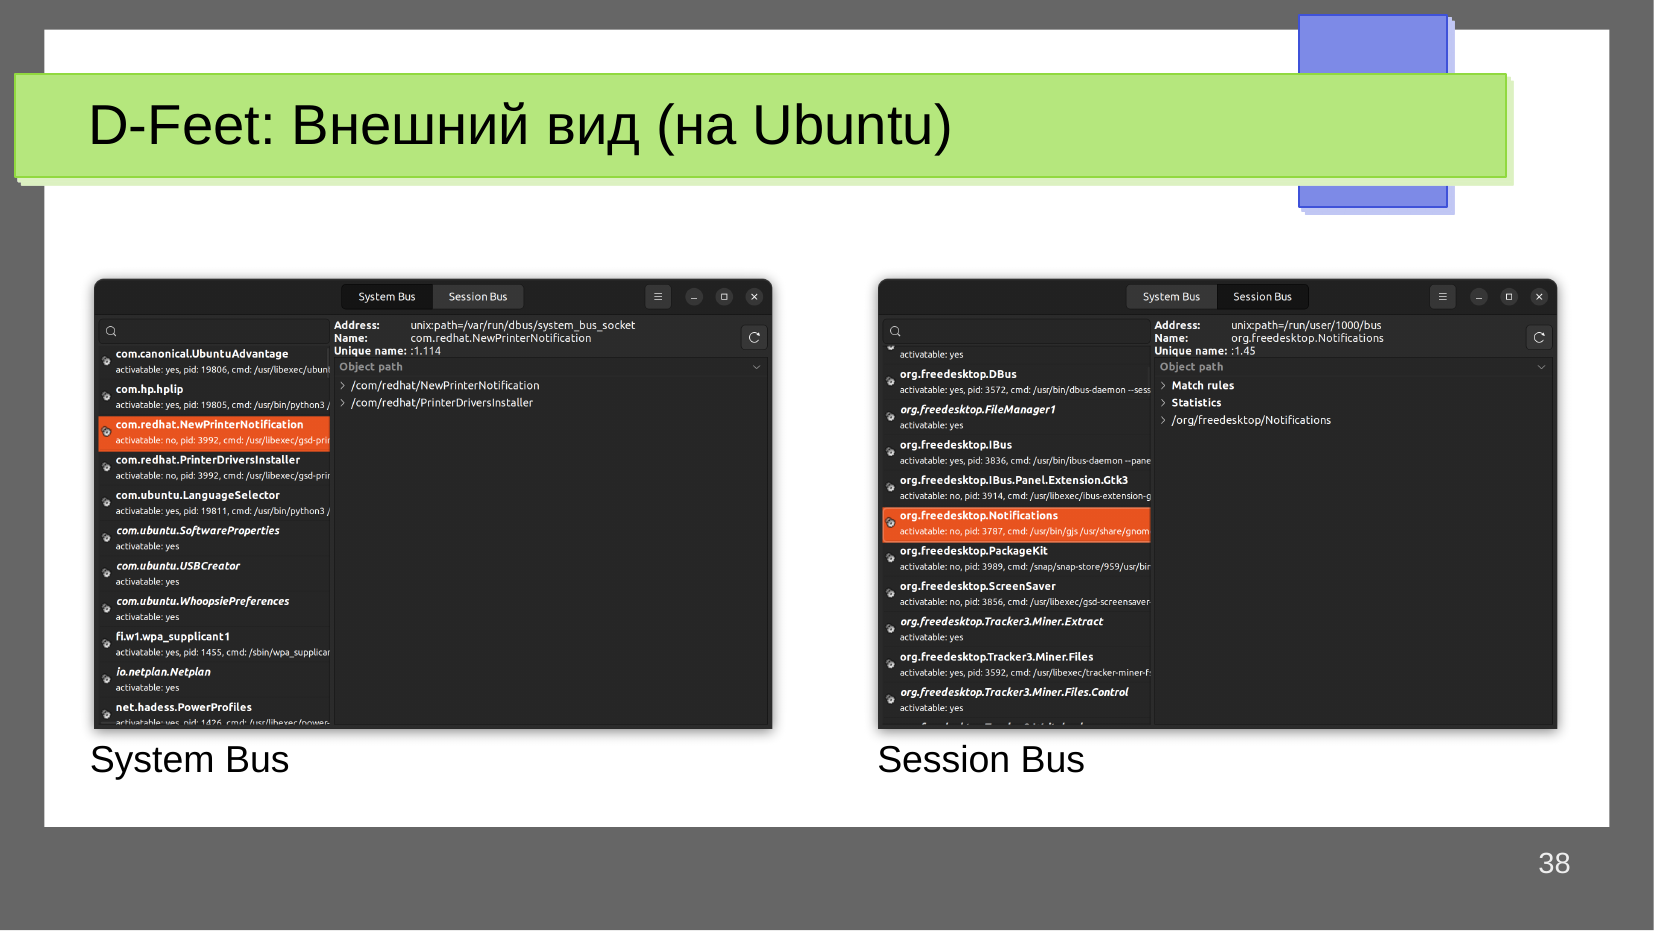

# D-Feet: Внешний вид (на Ubuntu)
System Bus
Session Bus
38